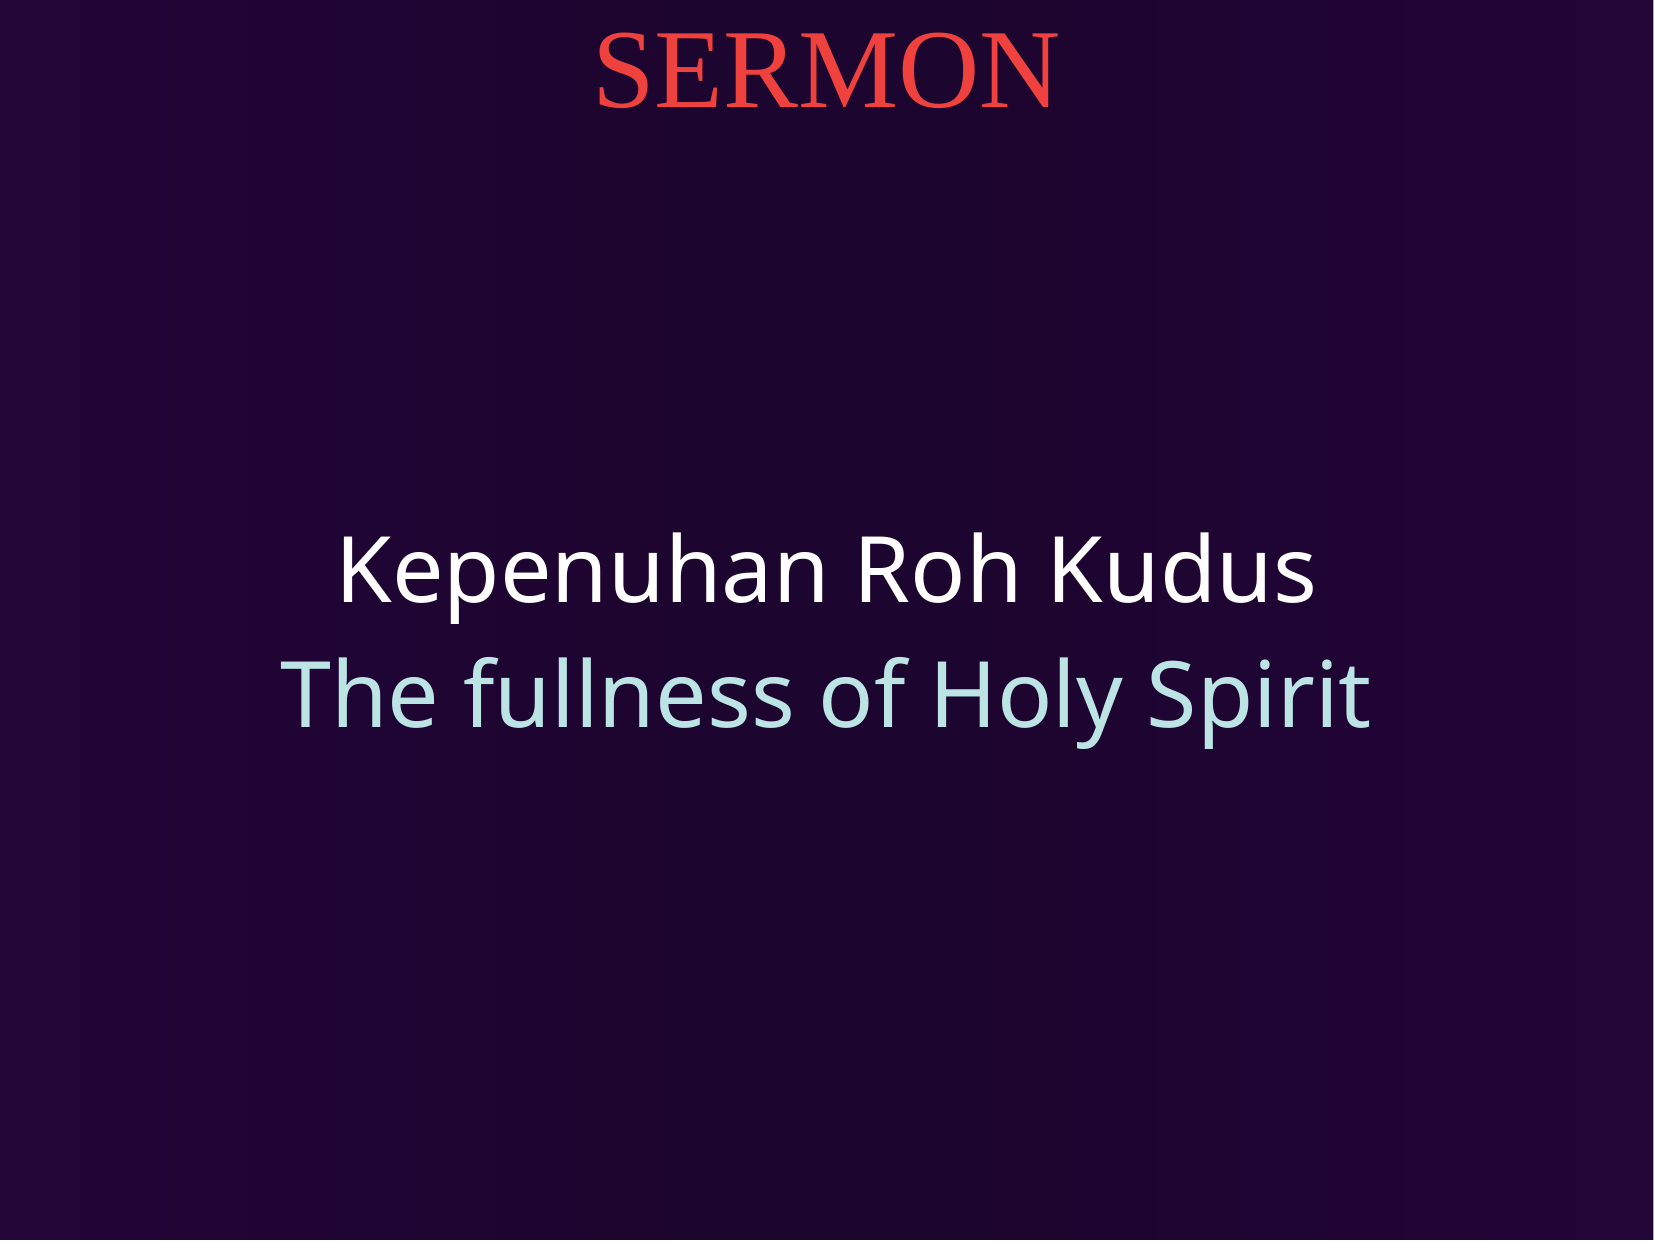

Sermon
Kepenuhan Roh Kudus
The fullness of Holy Spirit